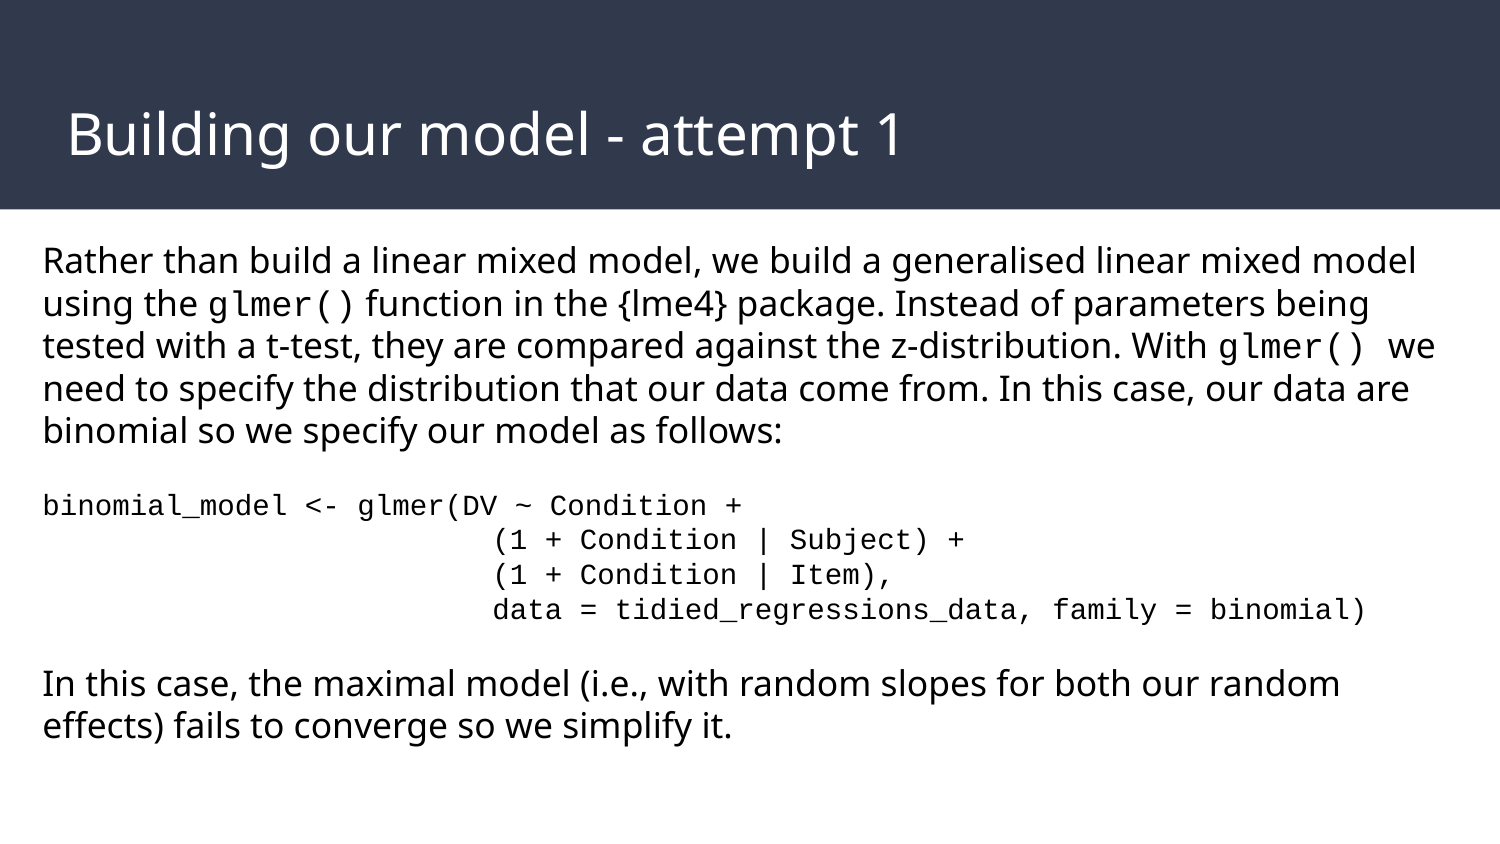

# Building our model - attempt 1
Rather than build a linear mixed model, we build a generalised linear mixed model using the glmer() function in the {lme4} package. Instead of parameters being tested with a t-test, they are compared against the z-distribution. With glmer() we need to specify the distribution that our data come from. In this case, our data are binomial so we specify our model as follows:
binomial_model <- glmer(DV ~ Condition +
(1 + Condition | Subject) +
 	(1 + Condition | Item),
data = tidied_regressions_data, family = binomial)
In this case, the maximal model (i.e., with random slopes for both our random effects) fails to converge so we simplify it.